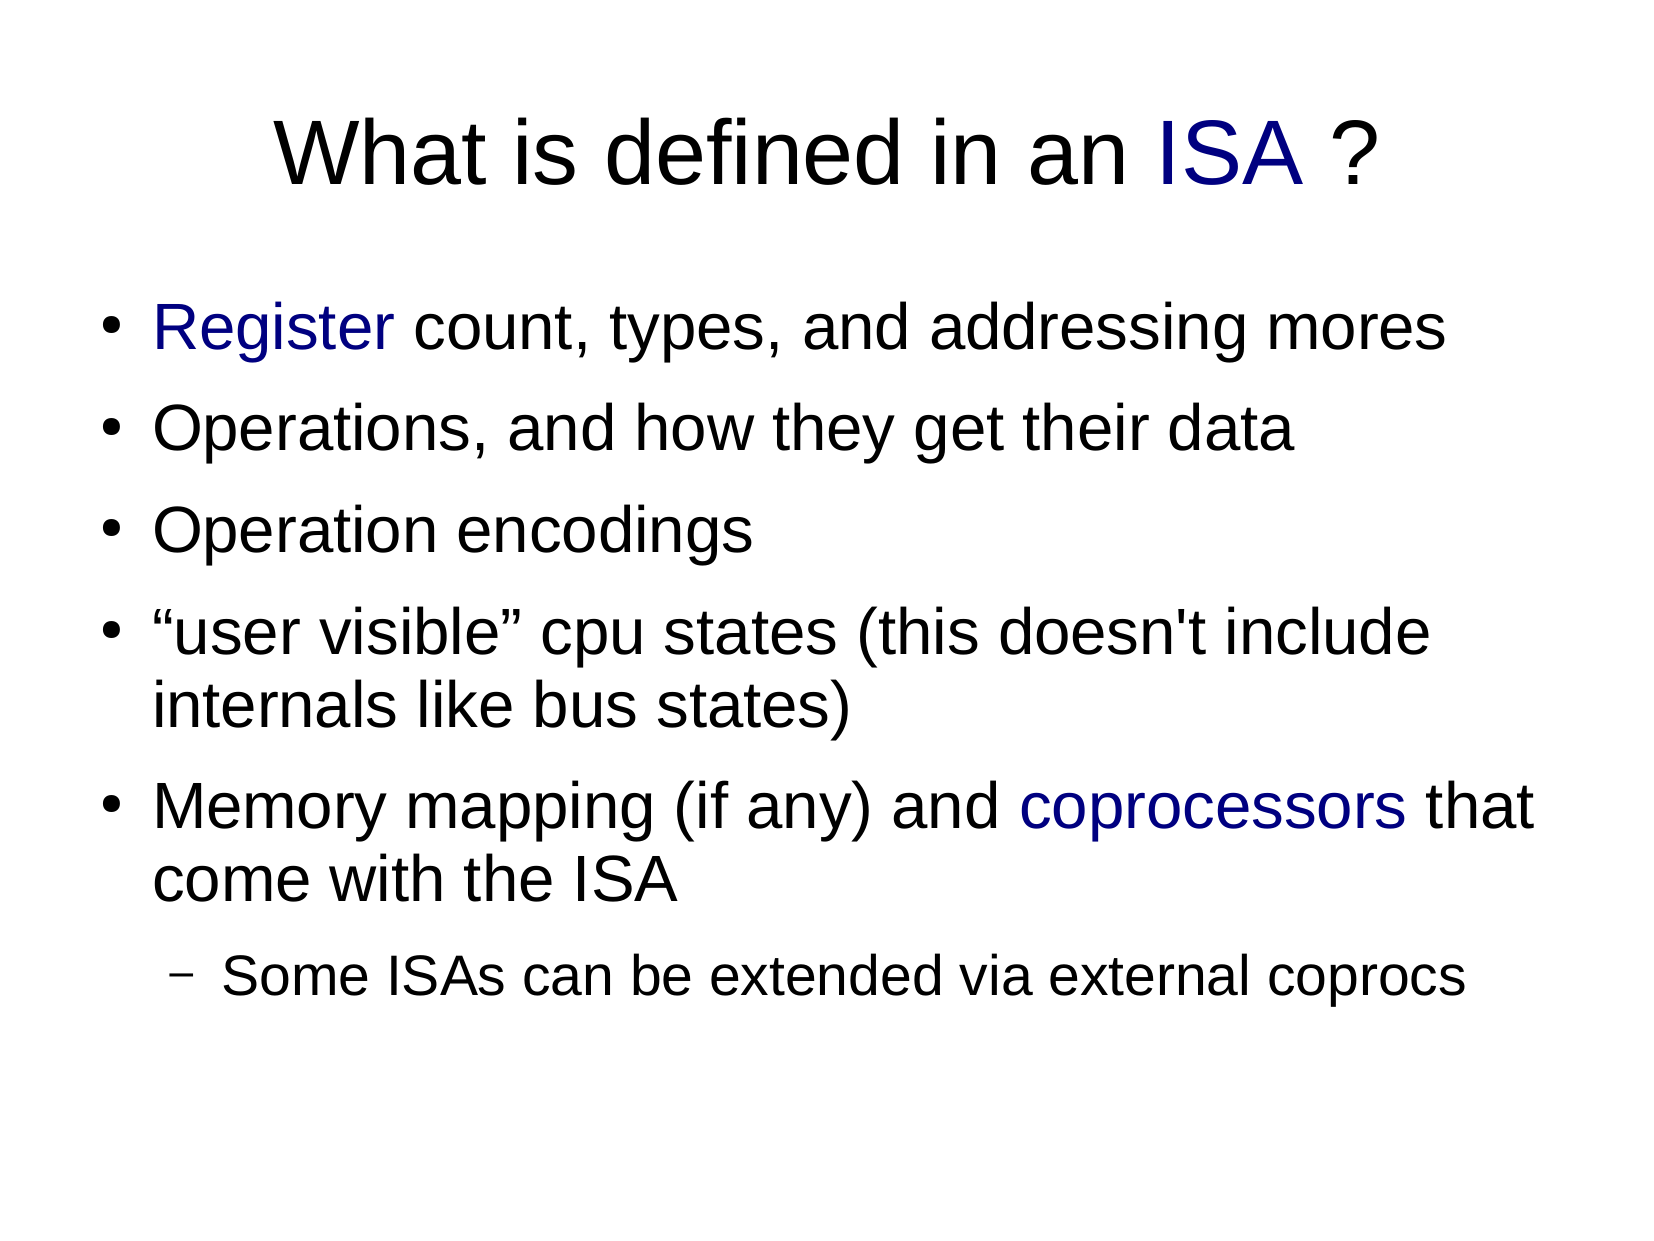

# What is defined in an ISA ?
Register count, types, and addressing mores
Operations, and how they get their data
Operation encodings
“user visible” cpu states (this doesn't include internals like bus states)
Memory mapping (if any) and coprocessors that come with the ISA
Some ISAs can be extended via external coprocs